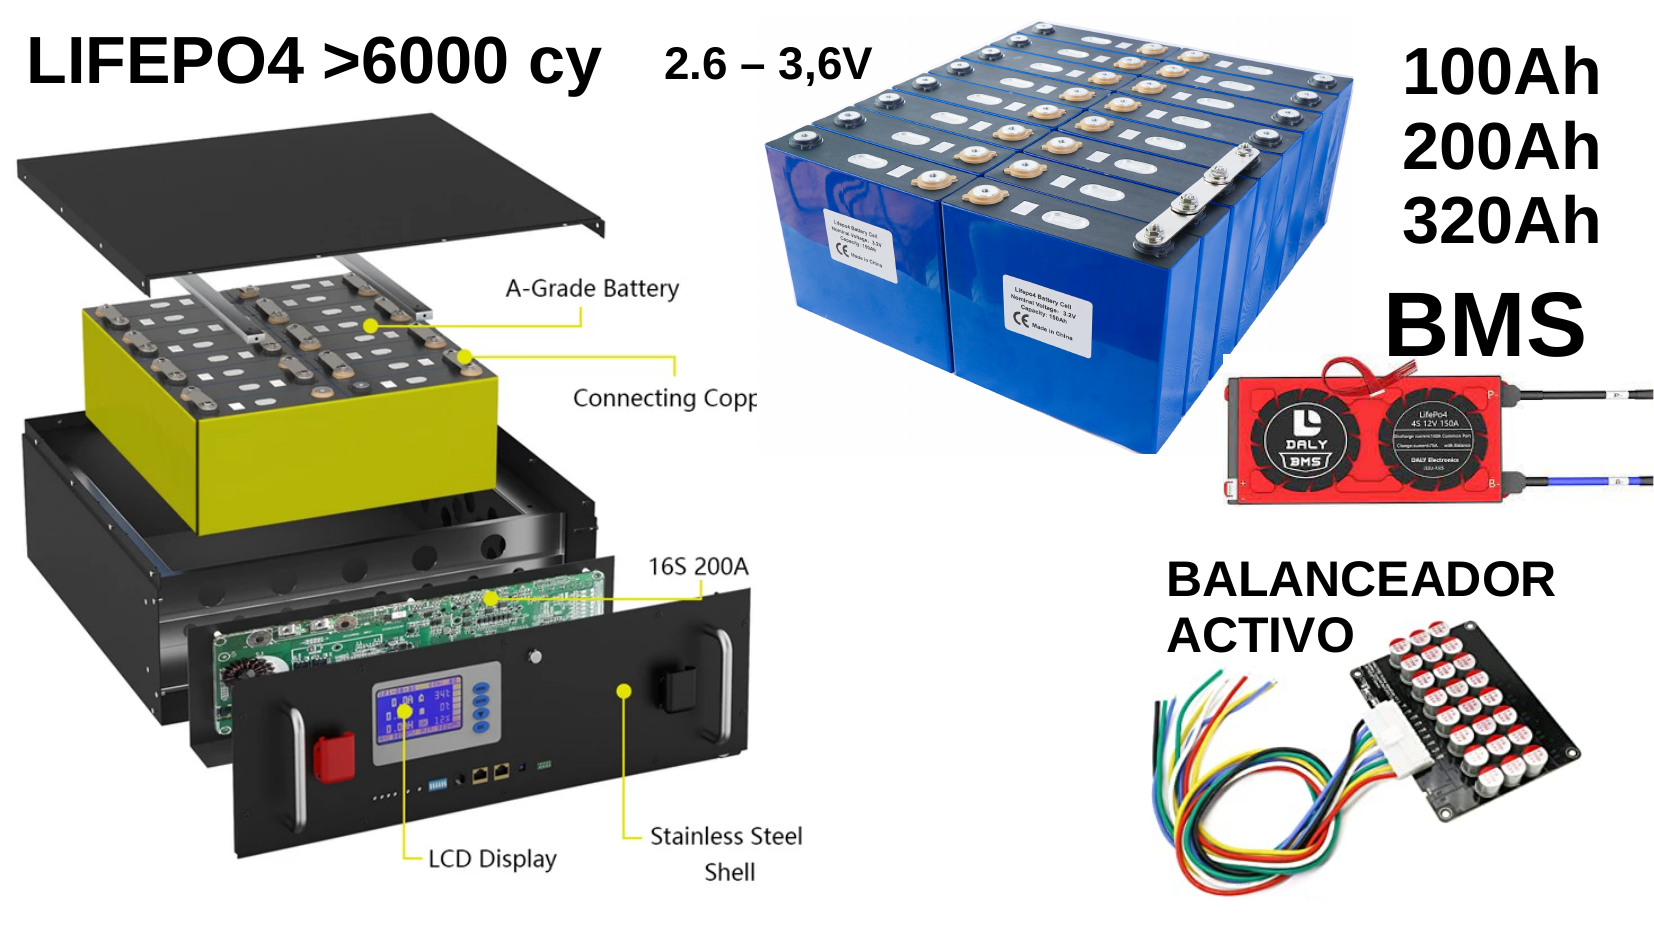

LIFEPO4 >6000 cy
100Ah
200Ah
320Ah
2.6 – 3,6V
BMS
BALANCEADOR ACTIVO